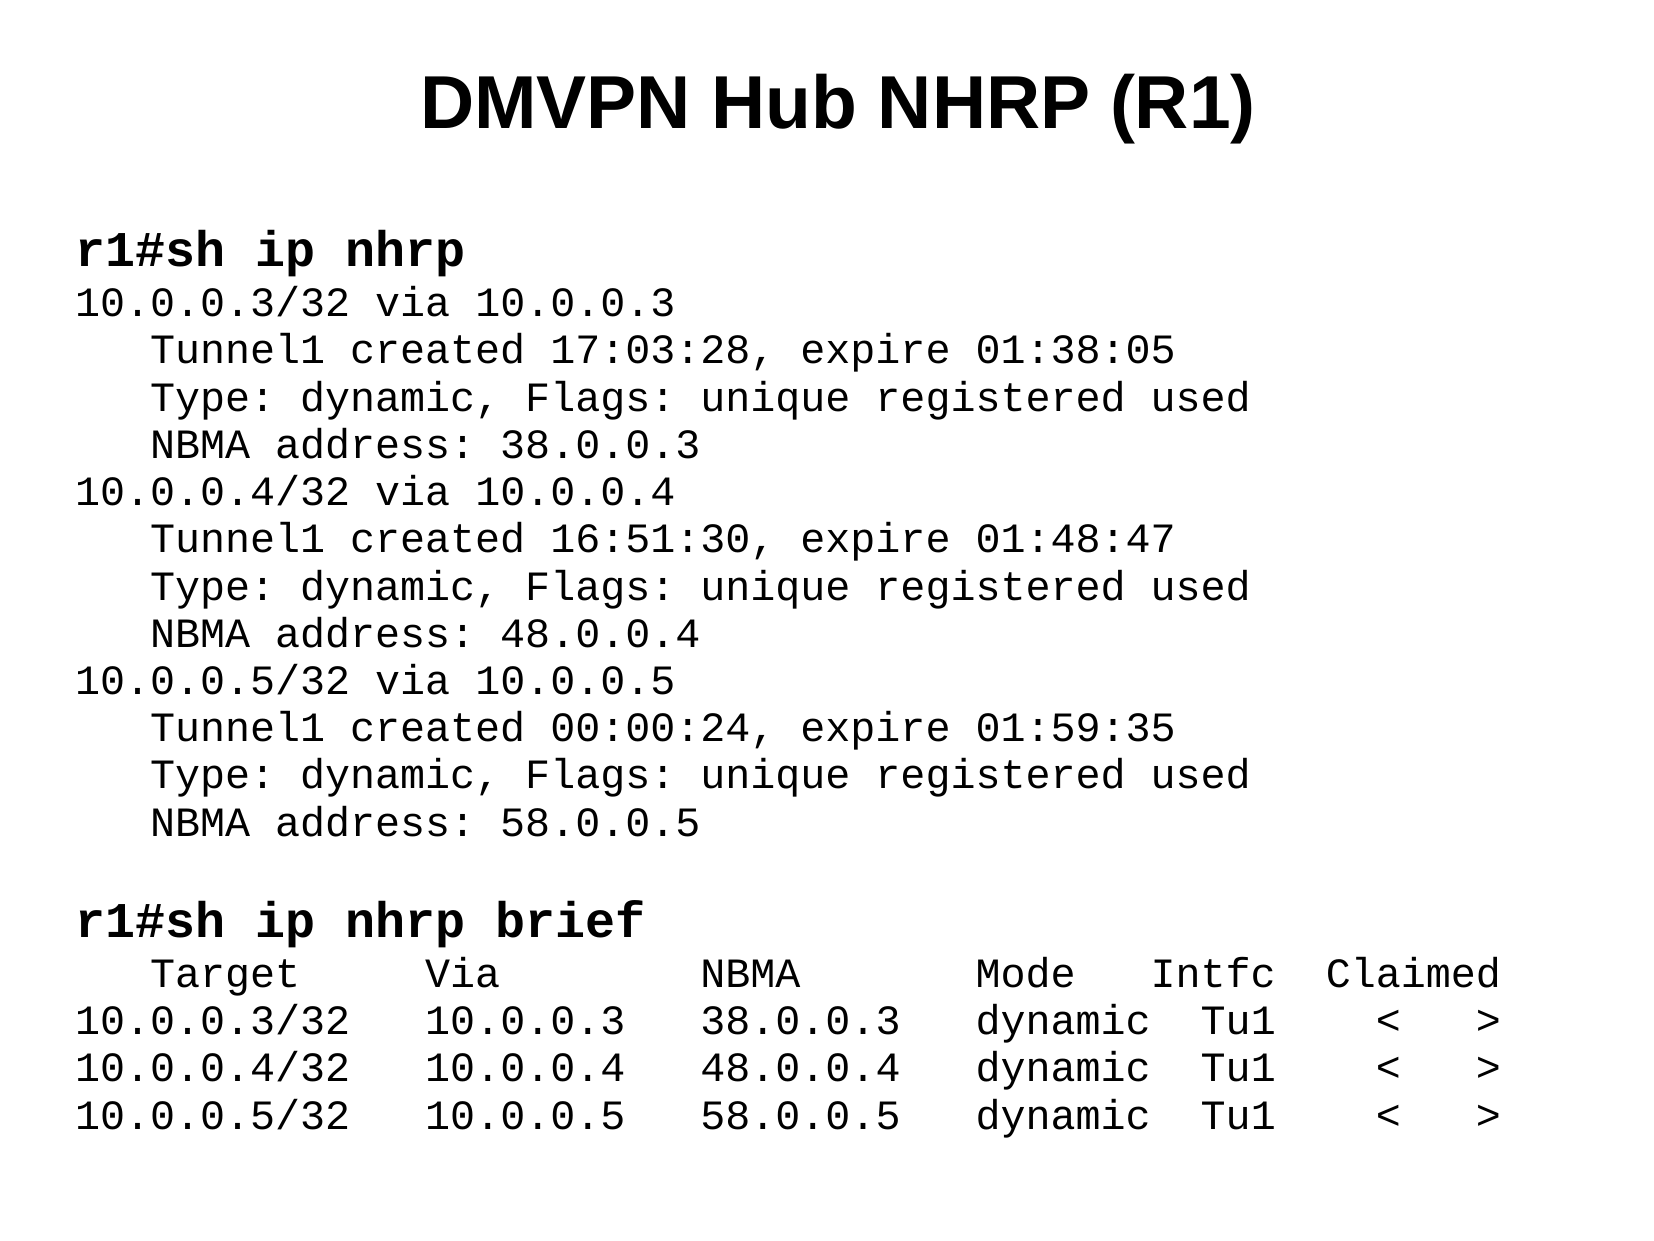

DMVPN Hub NHRP (R1)
# r1#sh ip nhrp
10.0.0.3/32 via 10.0.0.3
 Tunnel1 created 17:03:28, expire 01:38:05
 Type: dynamic, Flags: unique registered used
 NBMA address: 38.0.0.3
10.0.0.4/32 via 10.0.0.4
 Tunnel1 created 16:51:30, expire 01:48:47
 Type: dynamic, Flags: unique registered used
 NBMA address: 48.0.0.4
10.0.0.5/32 via 10.0.0.5
 Tunnel1 created 00:00:24, expire 01:59:35
 Type: dynamic, Flags: unique registered used
 NBMA address: 58.0.0.5
r1#sh ip nhrp brief
 Target Via NBMA Mode Intfc Claimed
10.0.0.3/32 10.0.0.3 38.0.0.3 dynamic Tu1 < >
10.0.0.4/32 10.0.0.4 48.0.0.4 dynamic Tu1 < >
10.0.0.5/32 10.0.0.5 58.0.0.5 dynamic Tu1 < >